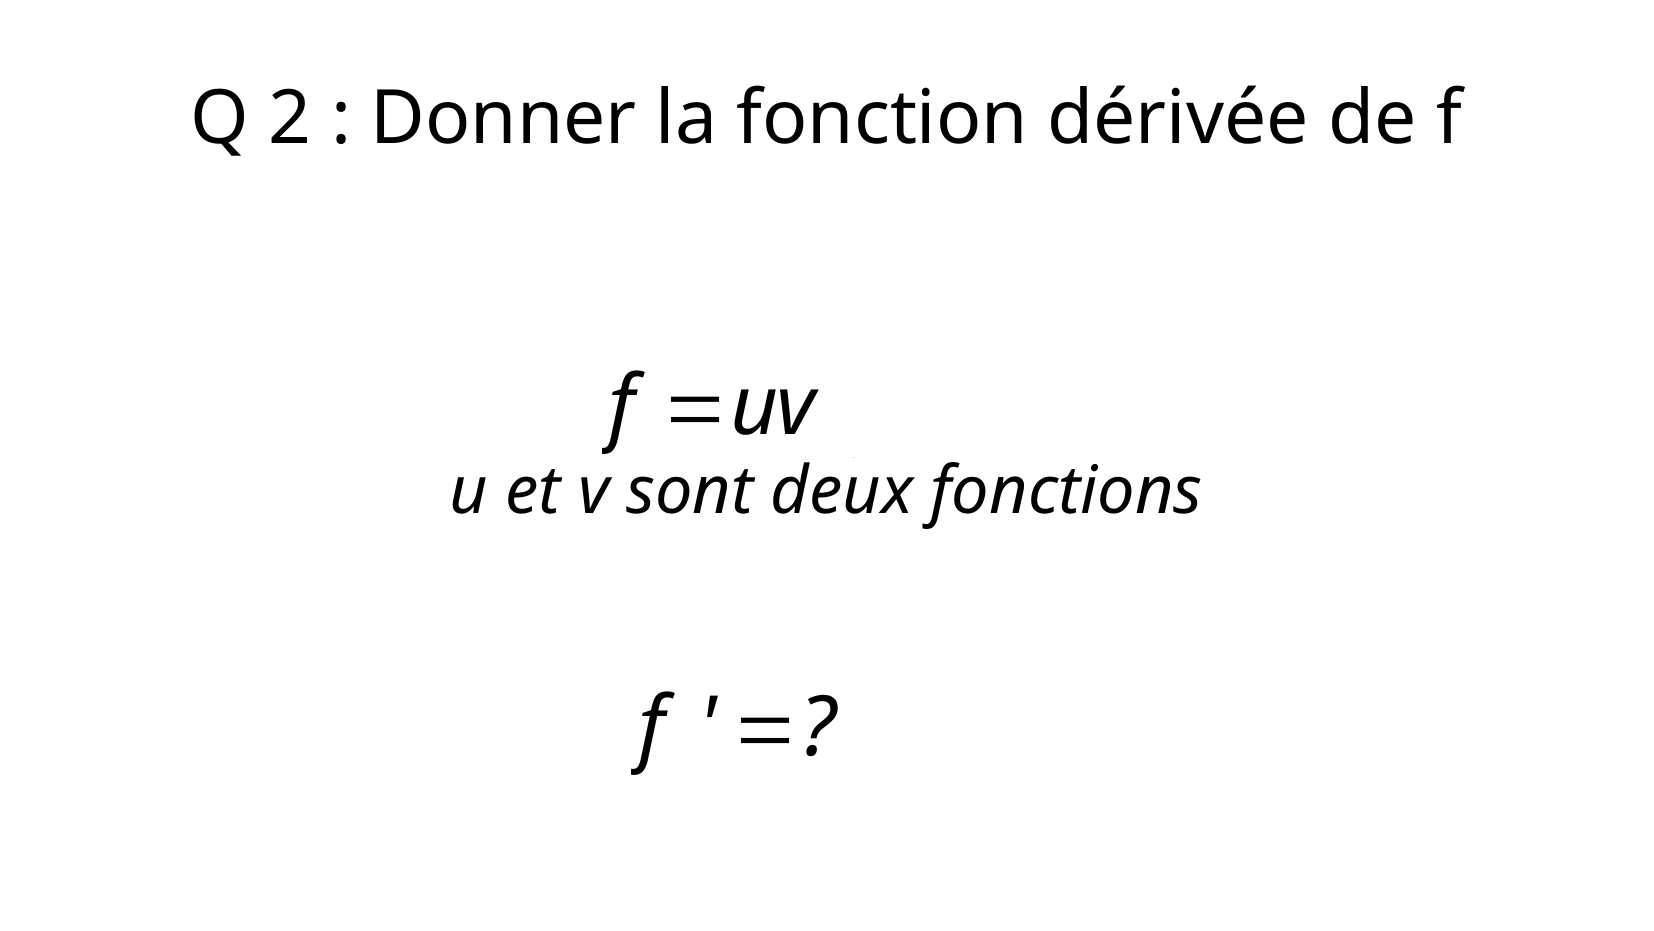

# Q 2 : Donner la fonction dérivée de f
u et v sont deux fonctions